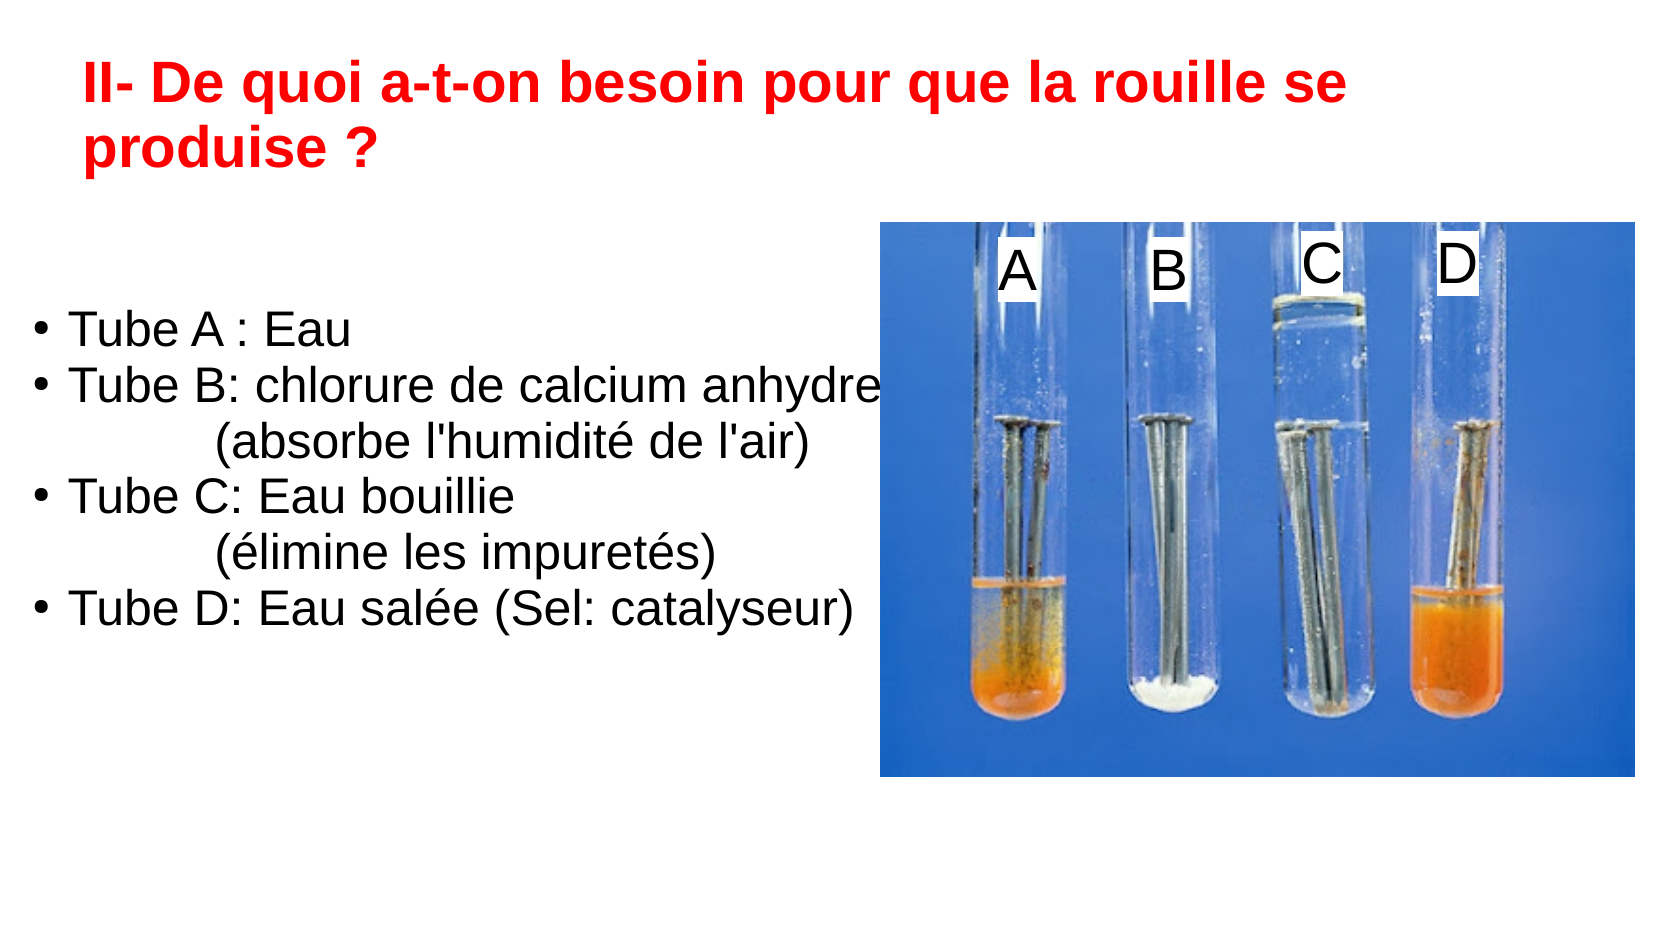

# II- De quoi a-t-on besoin pour que la rouille se produise ?
C
D
A
B
Tube A : Eau
Tube B: chlorure de calcium anhydre
 (absorbe l'humidité de l'air)
Tube C: Eau bouillie
 (élimine les impuretés)
Tube D: Eau salée (Sel: catalyseur)